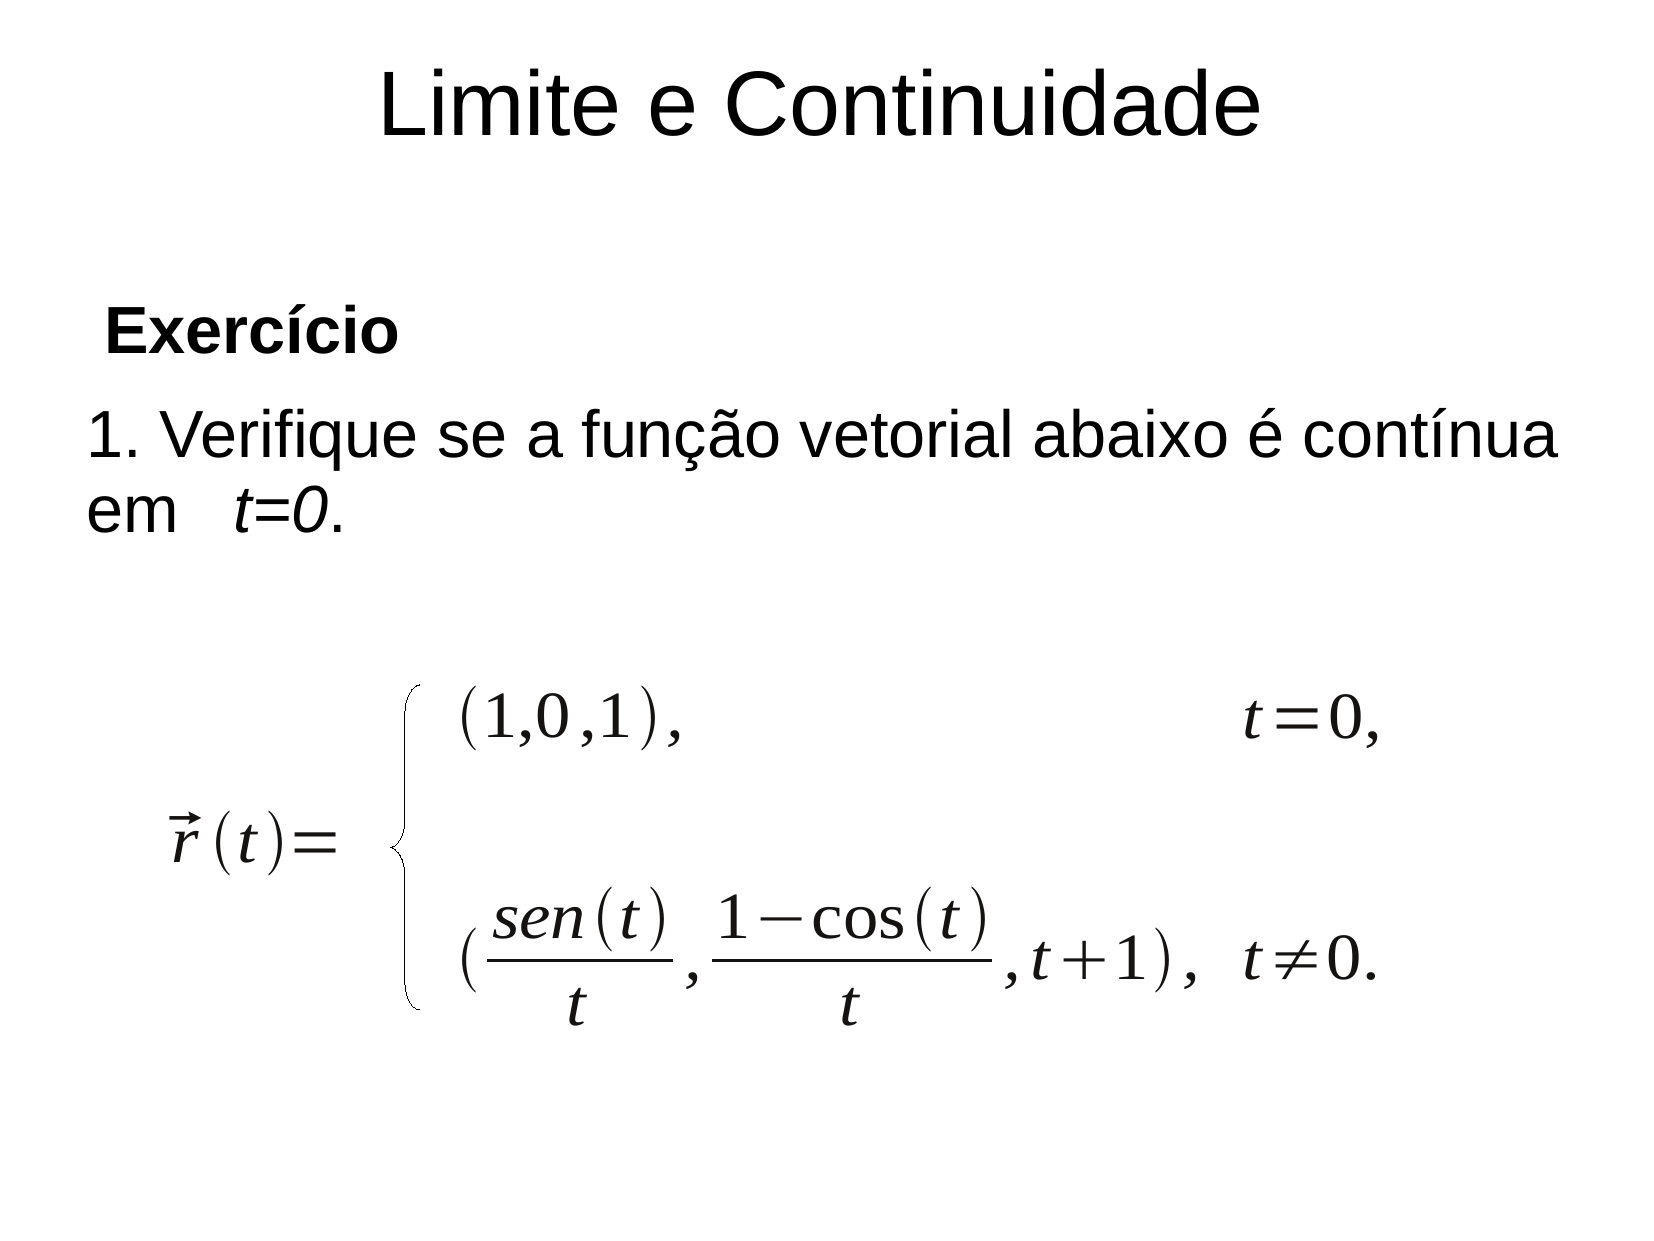

Limite e Continuidade
# Exercício
1. Verifique se a função vetorial abaixo é contínua em t=0.